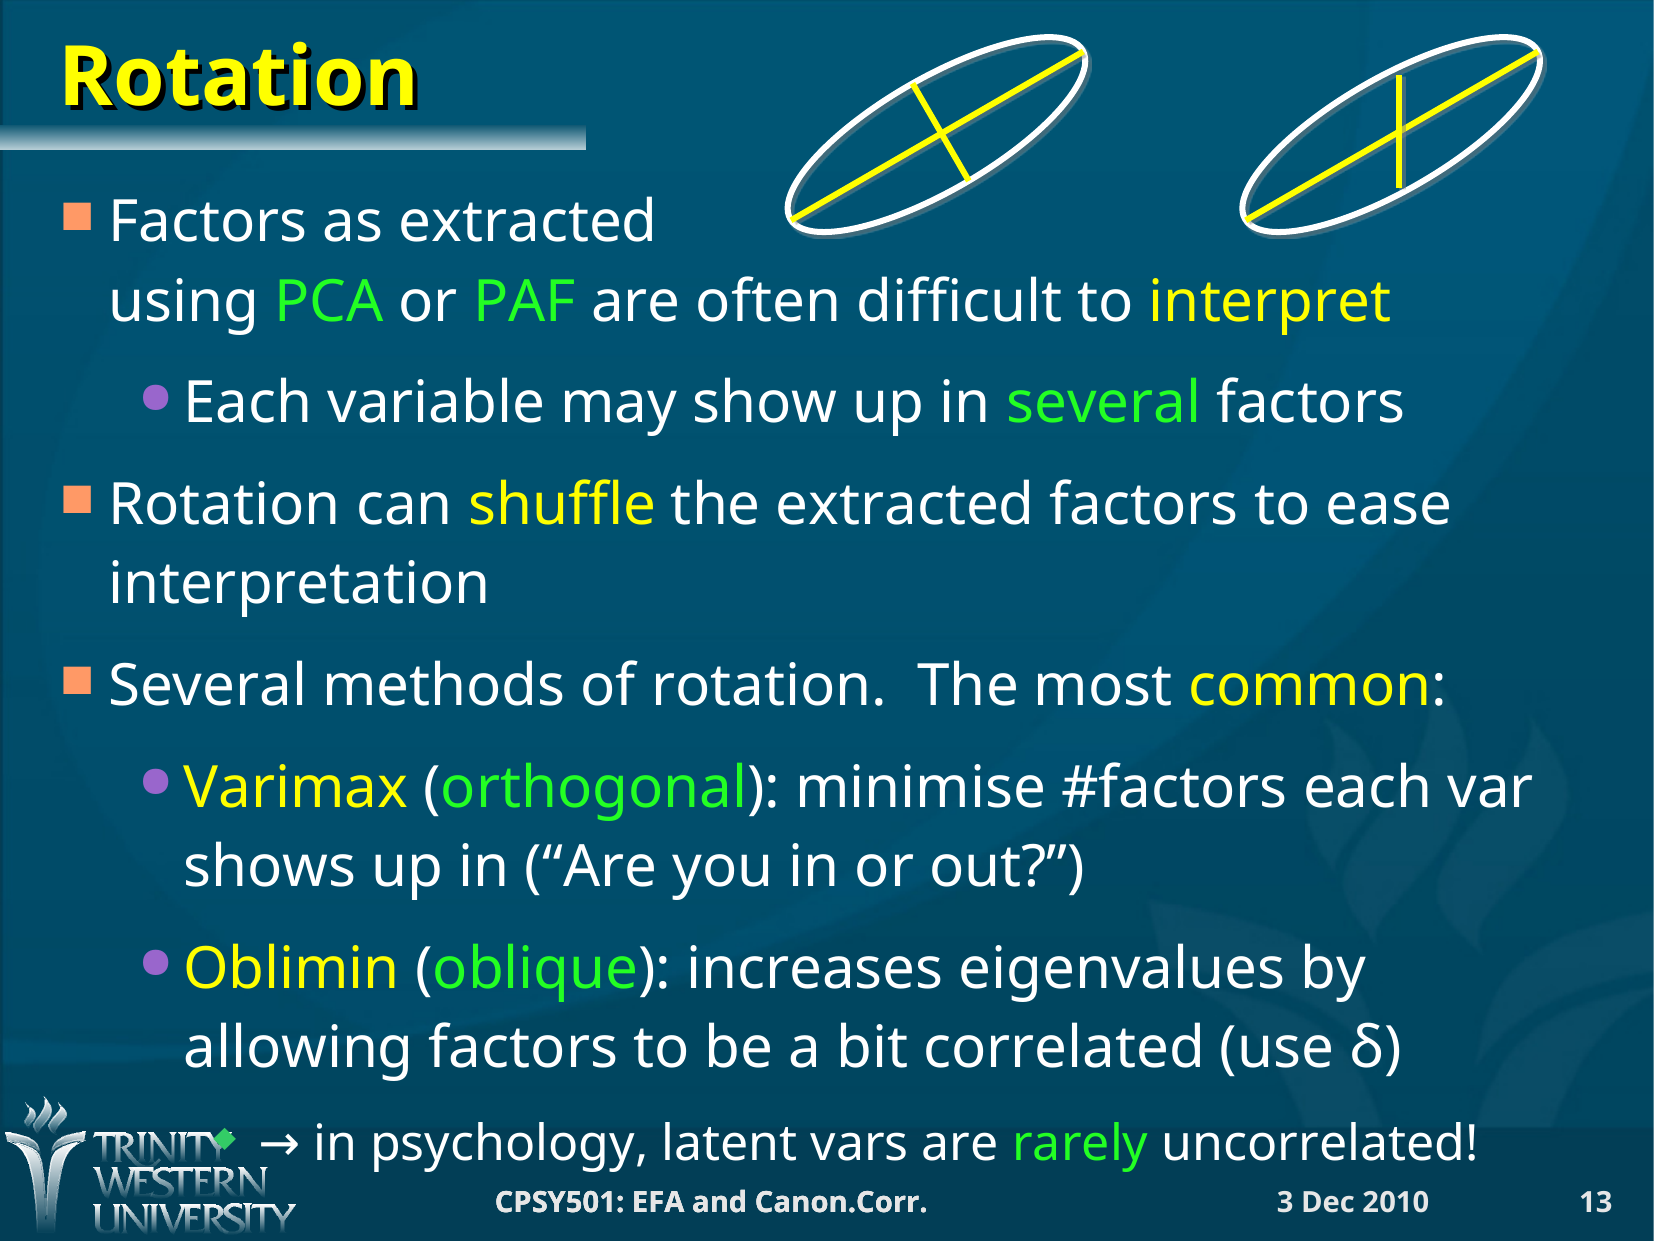

# Rotation
Factors as extracted
using PCA or PAF are often difficult to interpret
Each variable may show up in several factors
Rotation can shuffle the extracted factors to ease interpretation
Several methods of rotation. The most common:
Varimax (orthogonal): minimise #factors each var shows up in (“Are you in or out?”)
Oblimin (oblique): increases eigenvalues by allowing factors to be a bit correlated (use δ)
→ in psychology, latent vars are rarely uncorrelated!
CPSY501: EFA and Canon.Corr.
3 Dec 2010
13